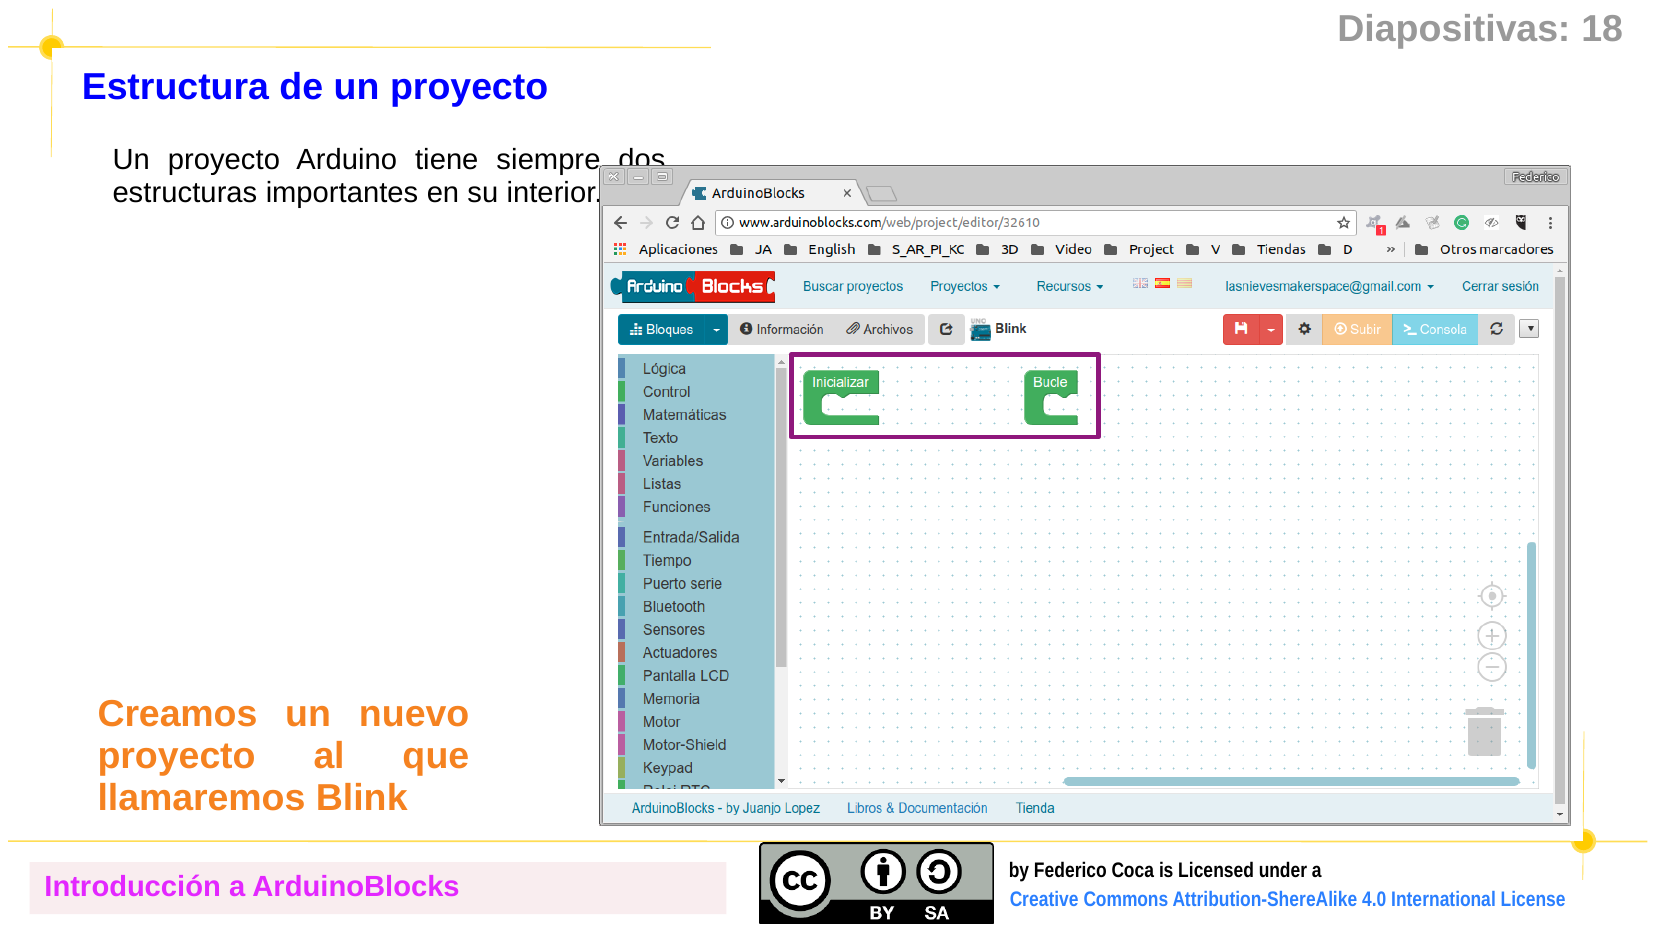

Diapositivas: 18
Estructura de un proyecto
Un proyecto Arduino tiene siempre dos estructuras importantes en su interior.
Creamos un nuevo proyecto al que llamaremos Blink
Introducción a ArduinoBlocks